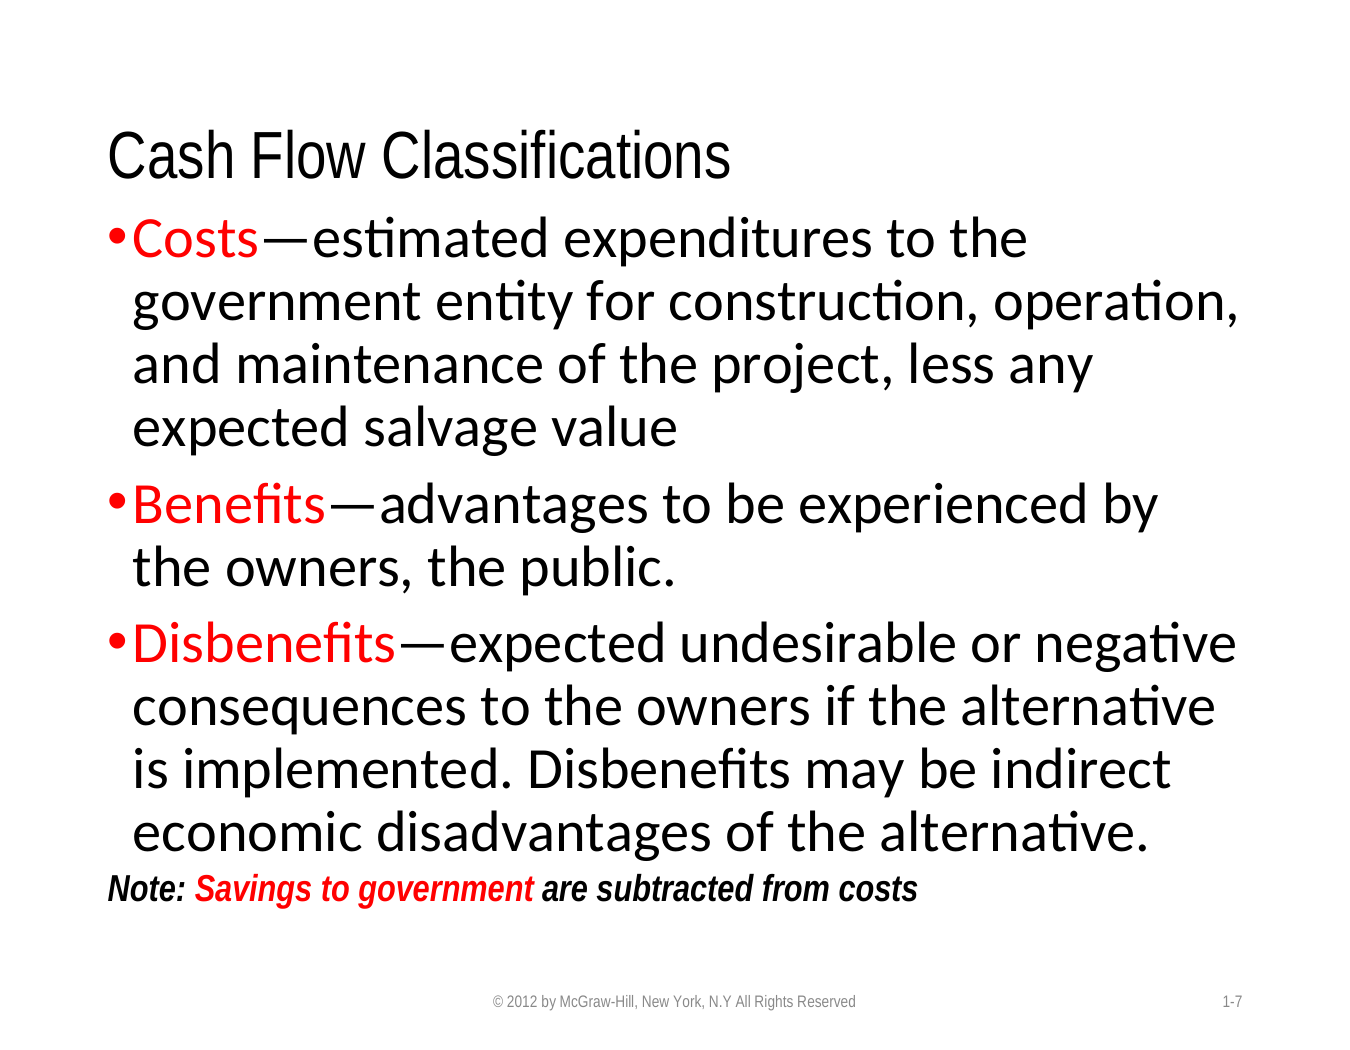

# Cash Flow Classifications
Costs—estimated expenditures to the government entity for construction, operation, and maintenance of the project, less any expected salvage value
Benefits—advantages to be experienced by the owners, the public.
Disbenefits—expected undesirable or negative consequences to the owners if the alternative is implemented. Disbenefits may be indirect economic disadvantages of the alternative.
Note: Savings to government are subtracted from costs
© 2012 by McGraw-Hill, New York, N.Y All Rights Reserved